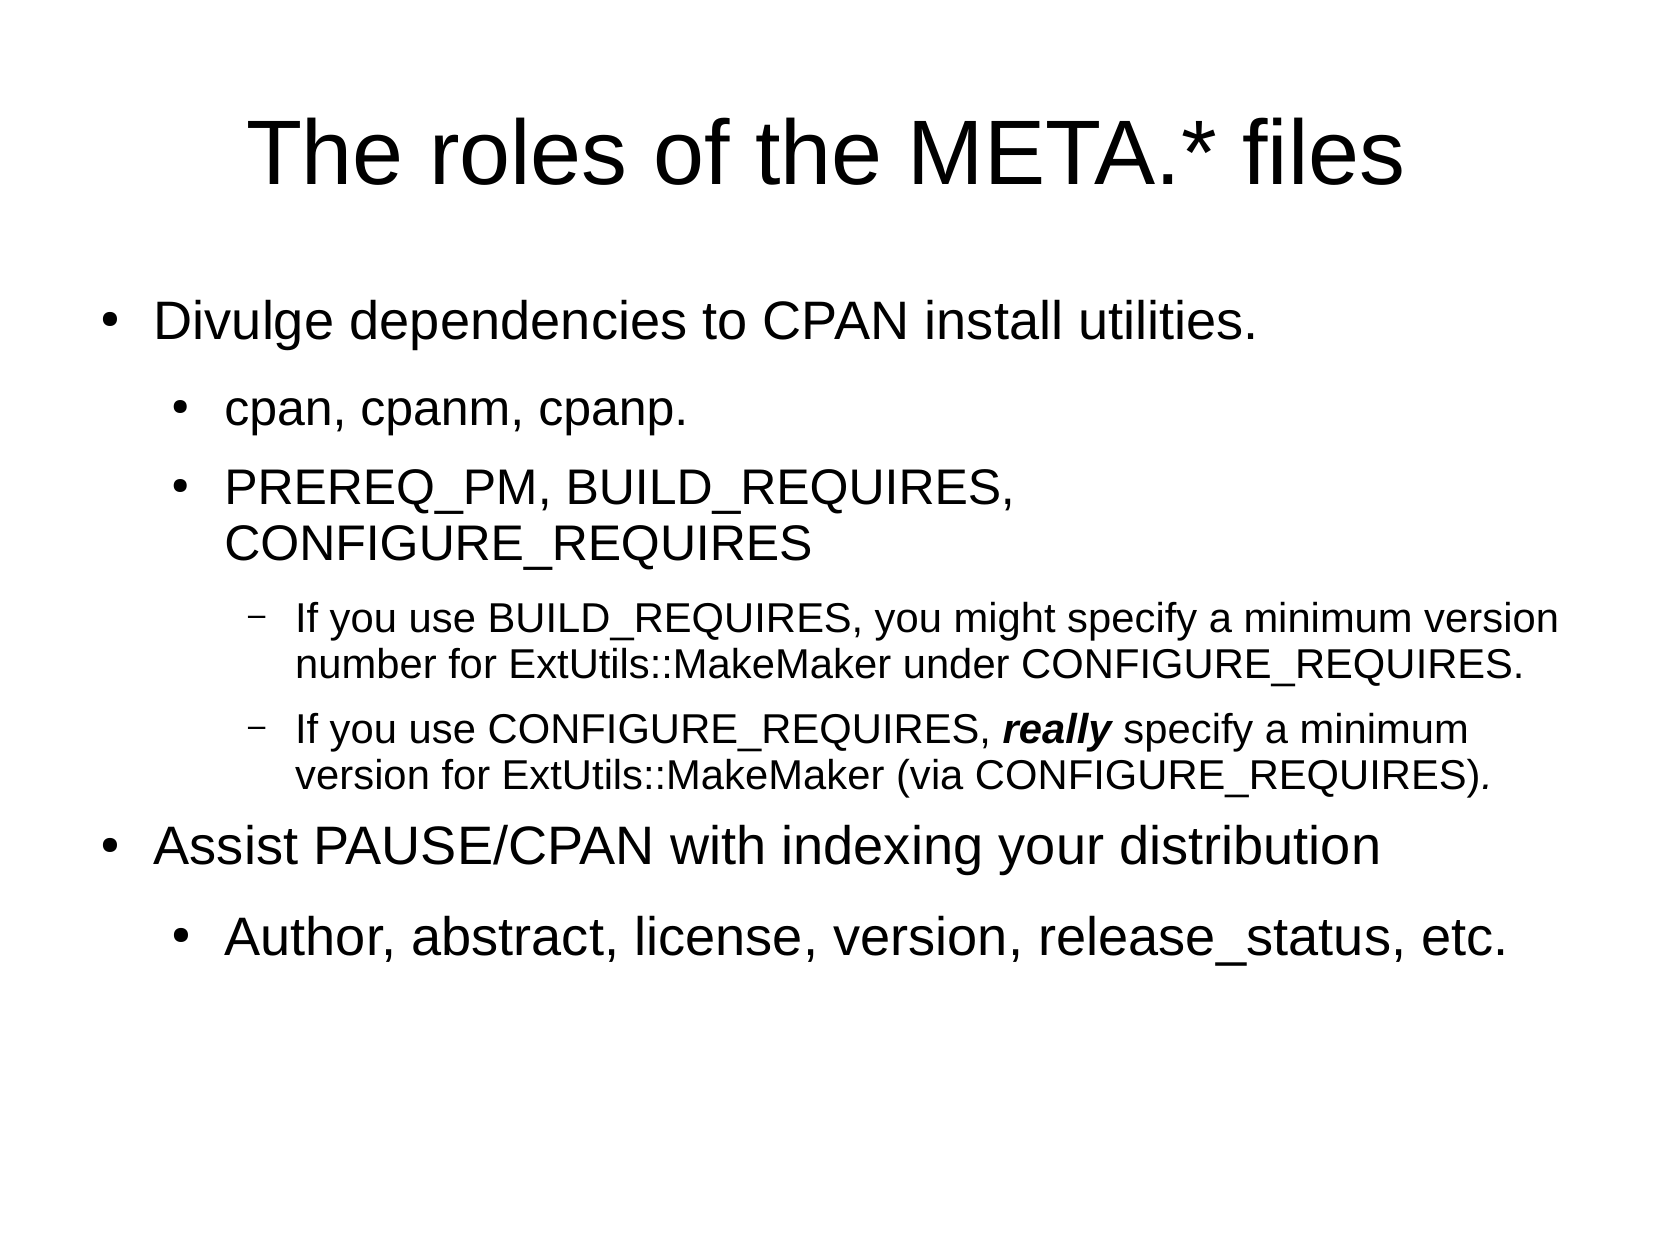

# The roles of the META.* files
Divulge dependencies to CPAN install utilities.
cpan, cpanm, cpanp.
PREREQ_PM, BUILD_REQUIRES, CONFIGURE_REQUIRES
If you use BUILD_REQUIRES, you might specify a minimum version number for ExtUtils::MakeMaker under CONFIGURE_REQUIRES.
If you use CONFIGURE_REQUIRES, really specify a minimum version for ExtUtils::MakeMaker (via CONFIGURE_REQUIRES).
Assist PAUSE/CPAN with indexing your distribution
Author, abstract, license, version, release_status, etc.